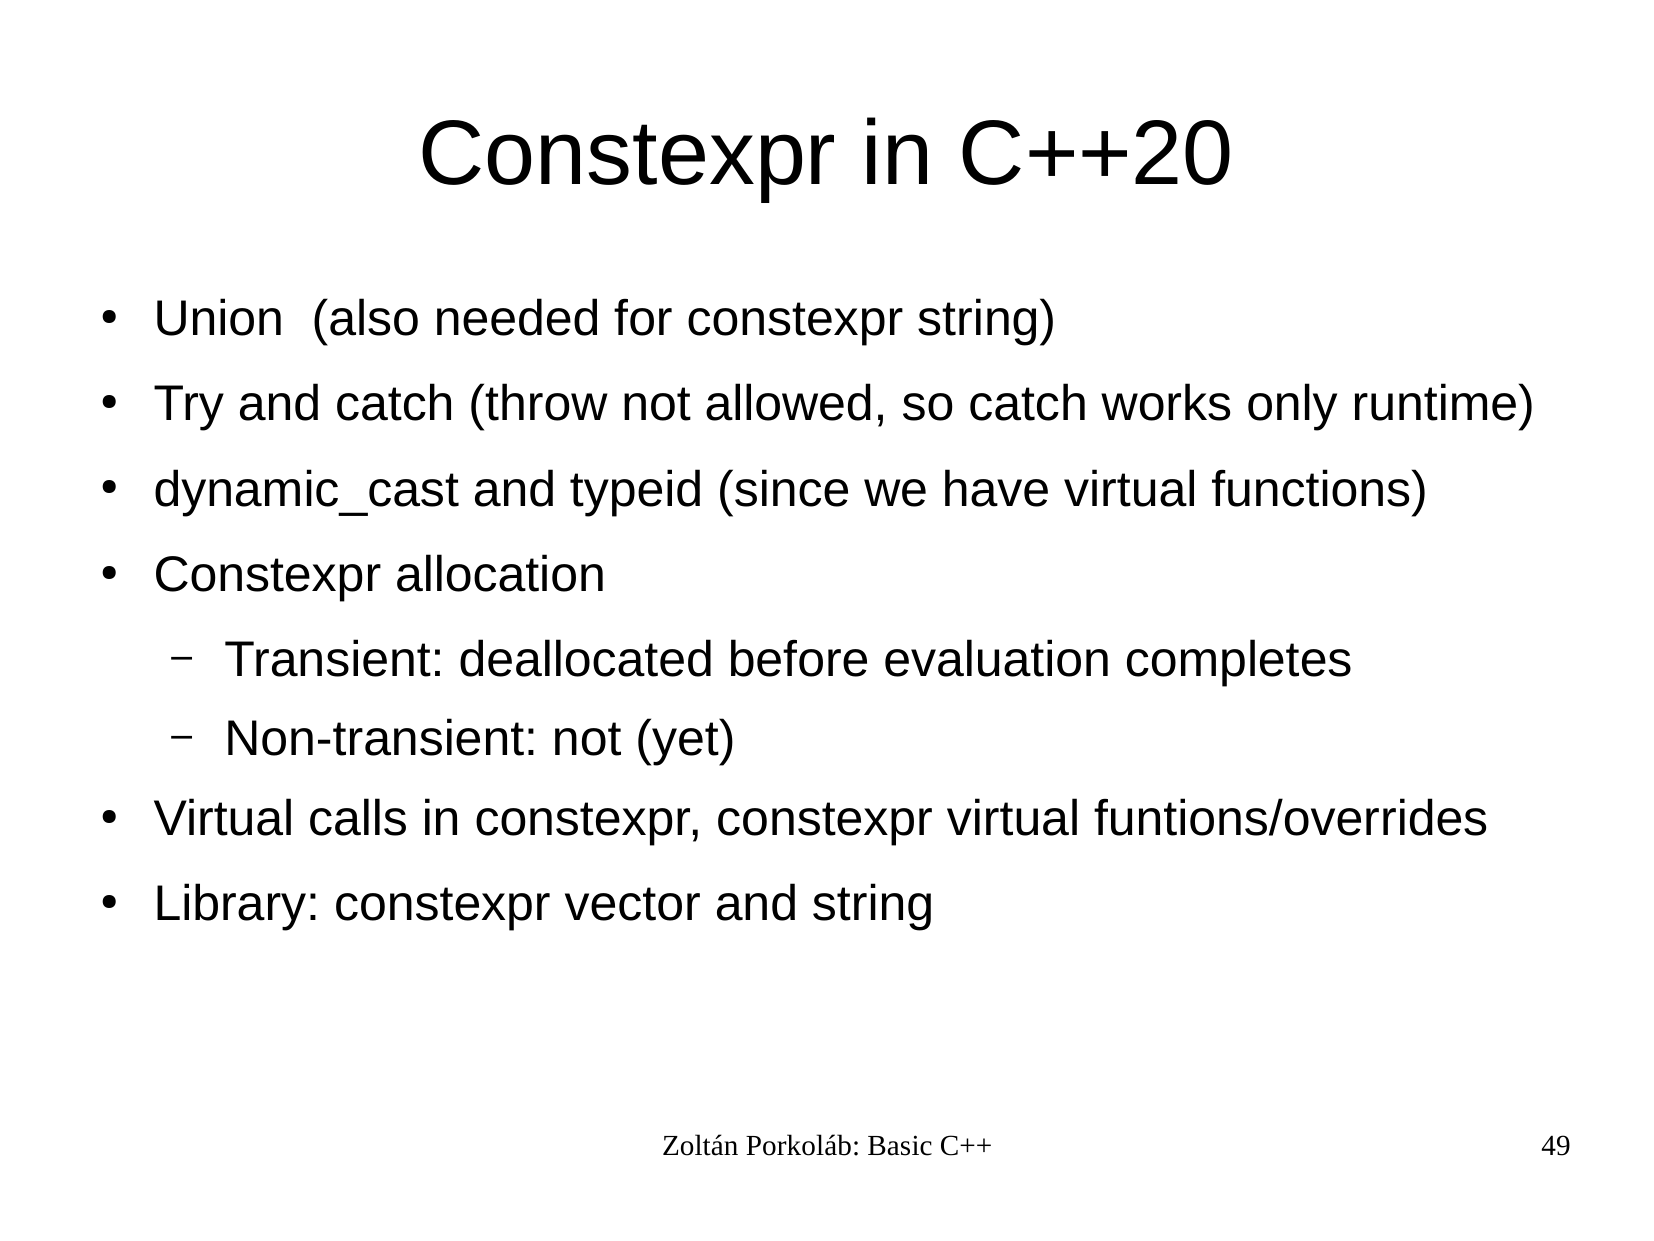

# Constexpr in C++20
Union (also needed for constexpr string)
Try and catch (throw not allowed, so catch works only runtime)
dynamic_cast and typeid (since we have virtual functions)
Constexpr allocation
Transient: deallocated before evaluation completes
Non-transient: not (yet)
Virtual calls in constexpr, constexpr virtual funtions/overrides
Library: constexpr vector and string
Zoltán Porkoláb: Basic C++
49